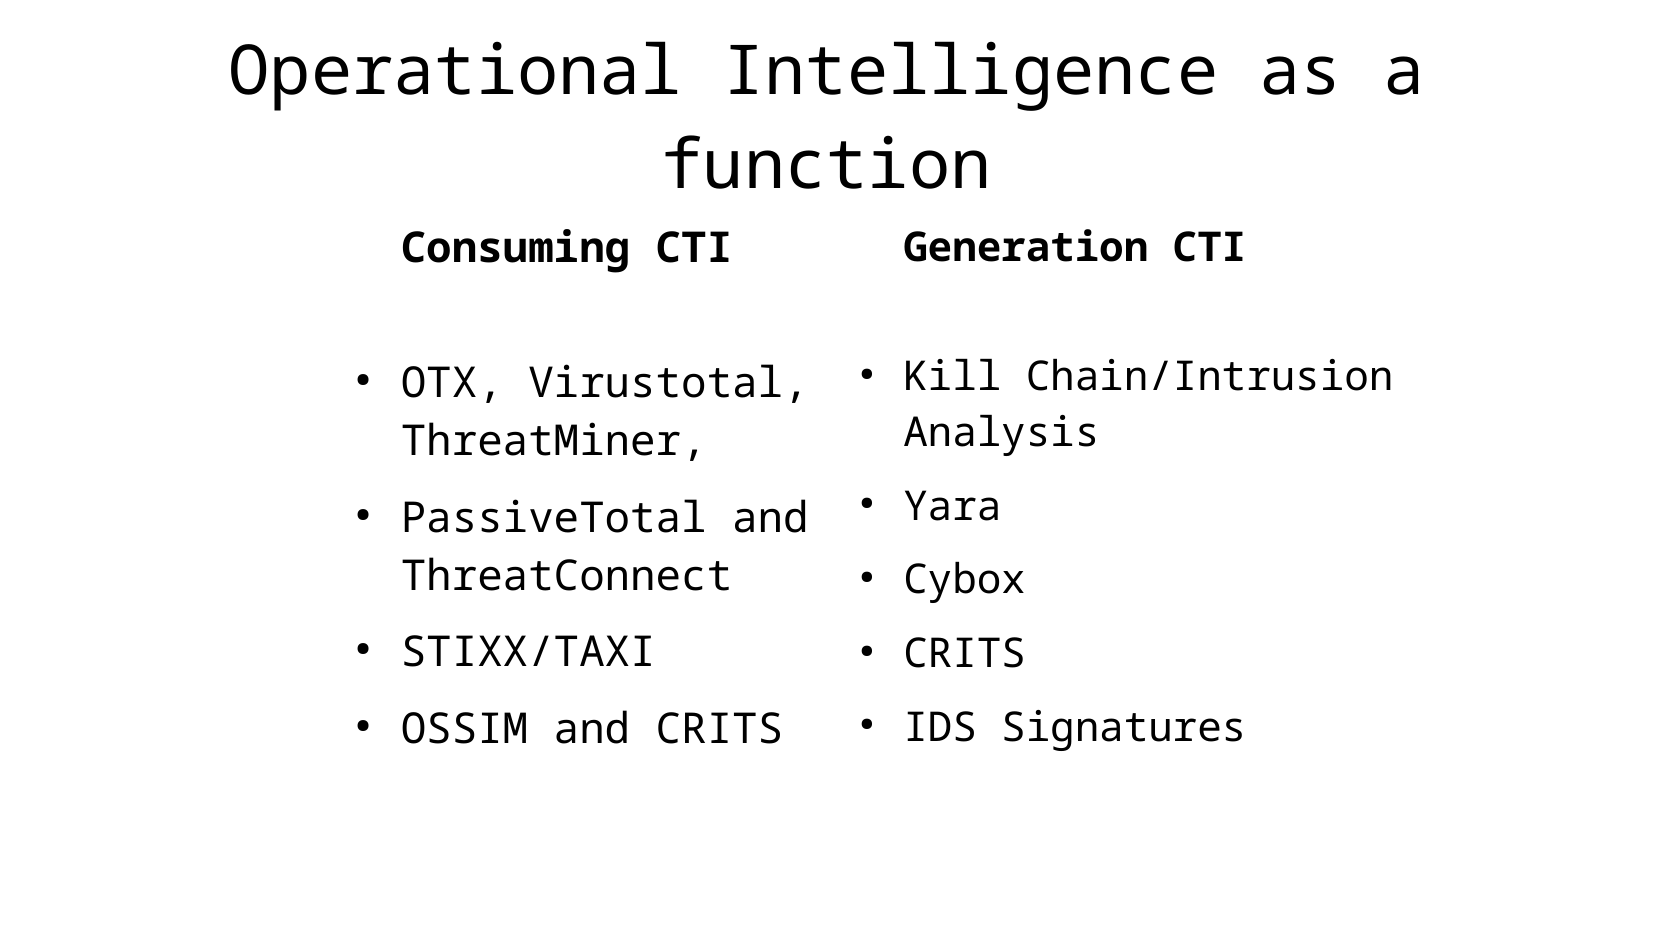

# Operational Intelligence as a function
Consuming CTI
OTX, Virustotal, ThreatMiner,
PassiveTotal and ThreatConnect
STIXX/TAXI
OSSIM and CRITS
Generation CTI
Kill Chain/Intrusion Analysis
Yara
Cybox
CRITS
IDS Signatures